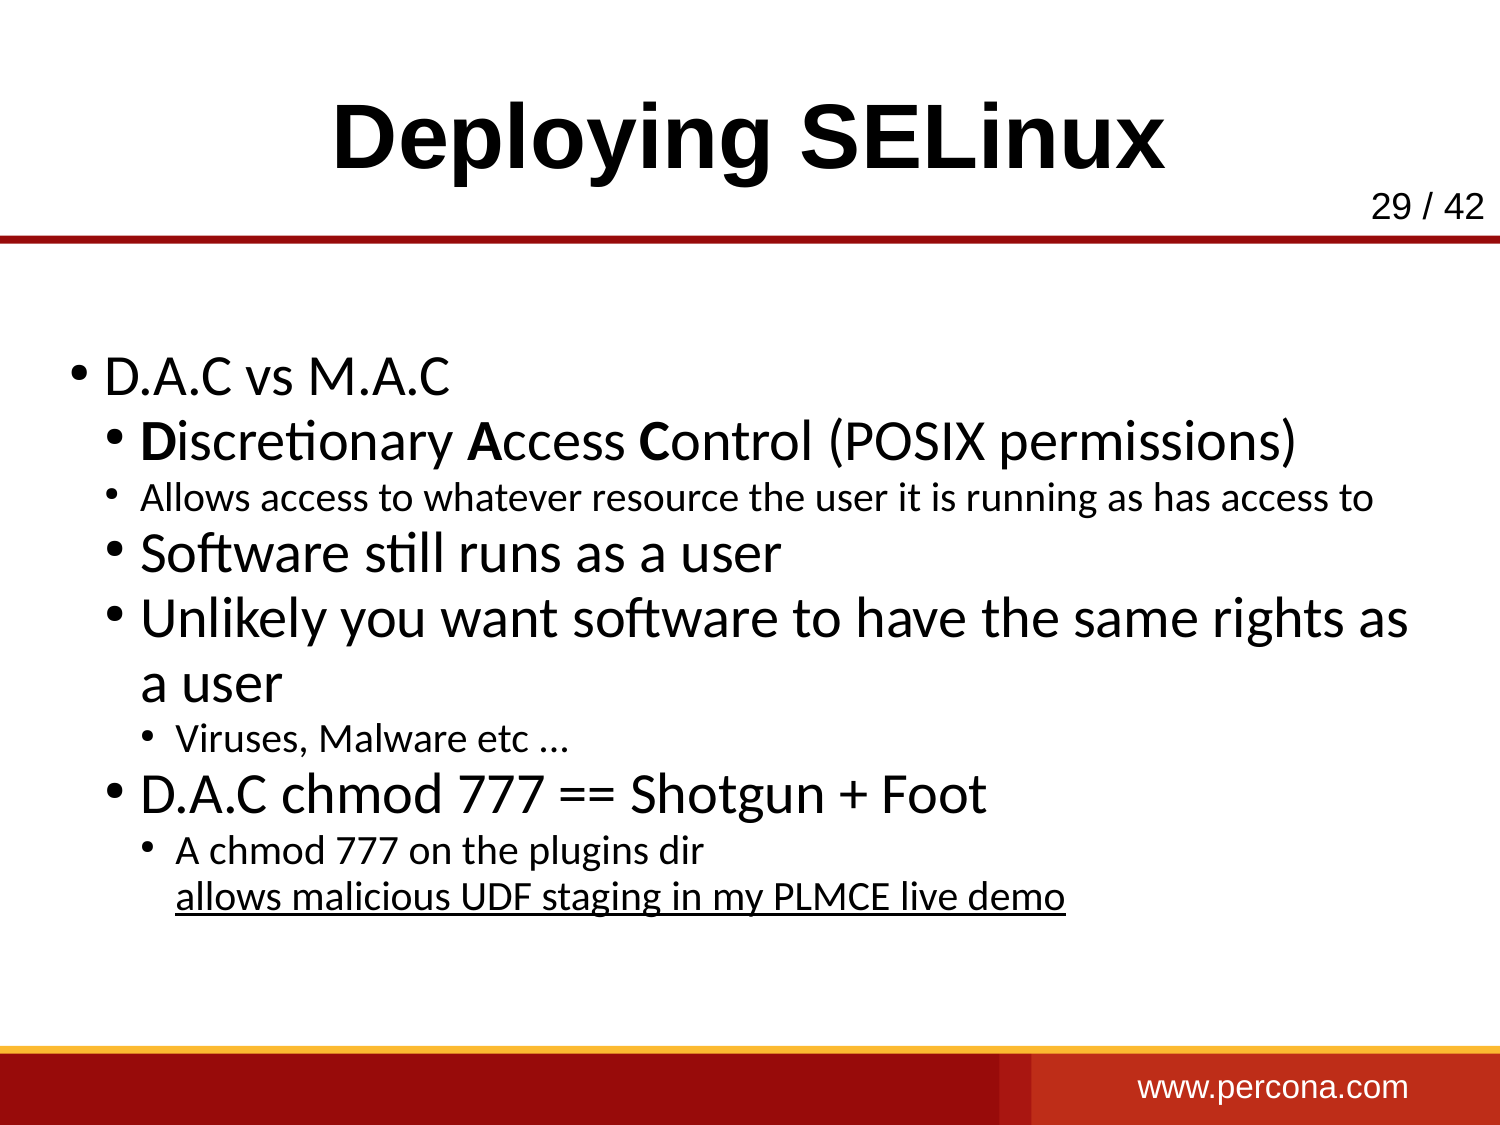

Deploying SELinux
D.A.C vs M.A.C
Discretionary Access Control (POSIX permissions)
Allows access to whatever resource the user it is running as has access to
Software still runs as a user
Unlikely you want software to have the same rights as a user
Viruses, Malware etc ...
D.A.C chmod 777 == Shotgun + Foot
A chmod 777 on the plugins dir allows malicious UDF staging in my PLMCE live demo